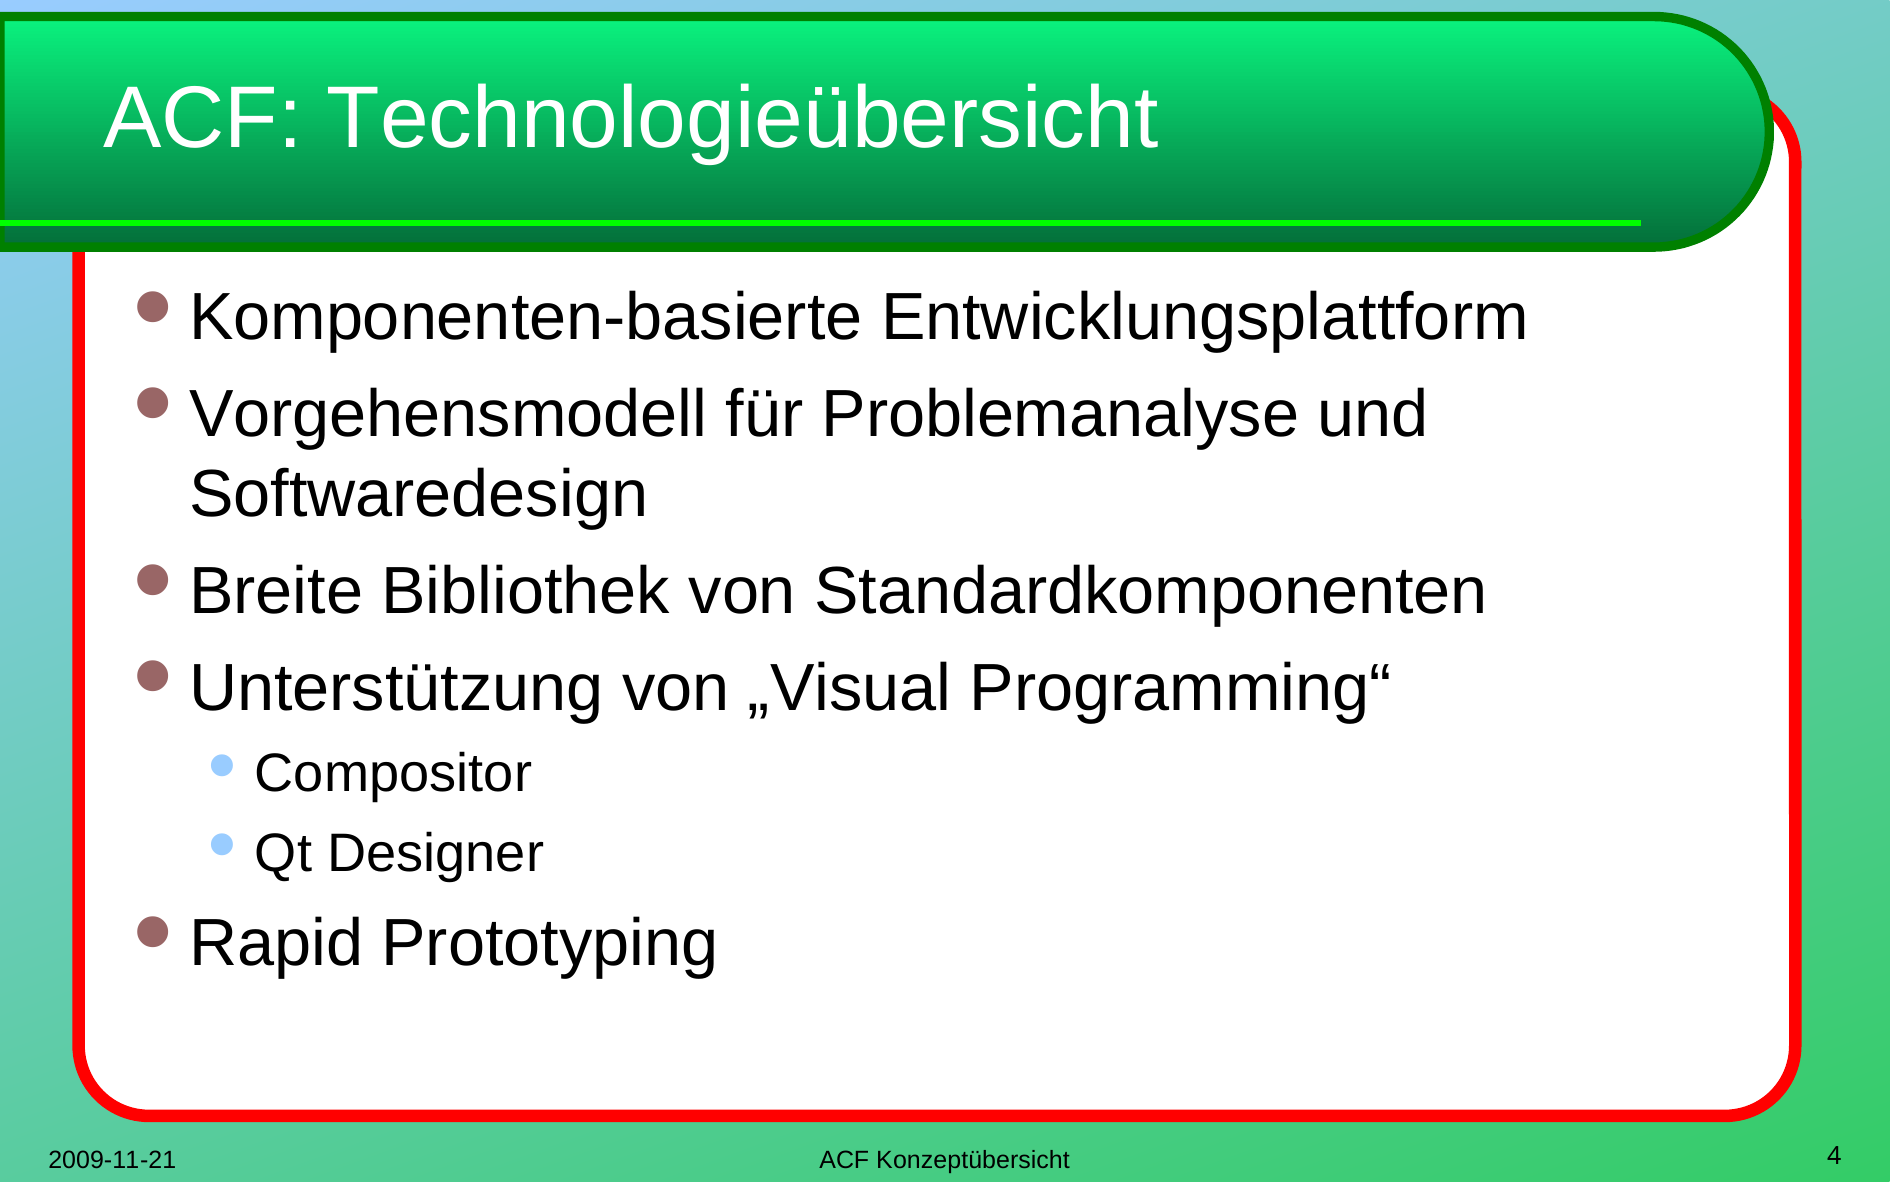

# ACF: Technologieübersicht
Komponenten-basierte Entwicklungsplattform
Vorgehensmodell für Problemanalyse und Softwaredesign
Breite Bibliothek von Standardkomponenten
Unterstützung von „Visual Programming“
Compositor
Qt Designer
Rapid Prototyping
ACF Konzeptübersicht
2009-11-21
4